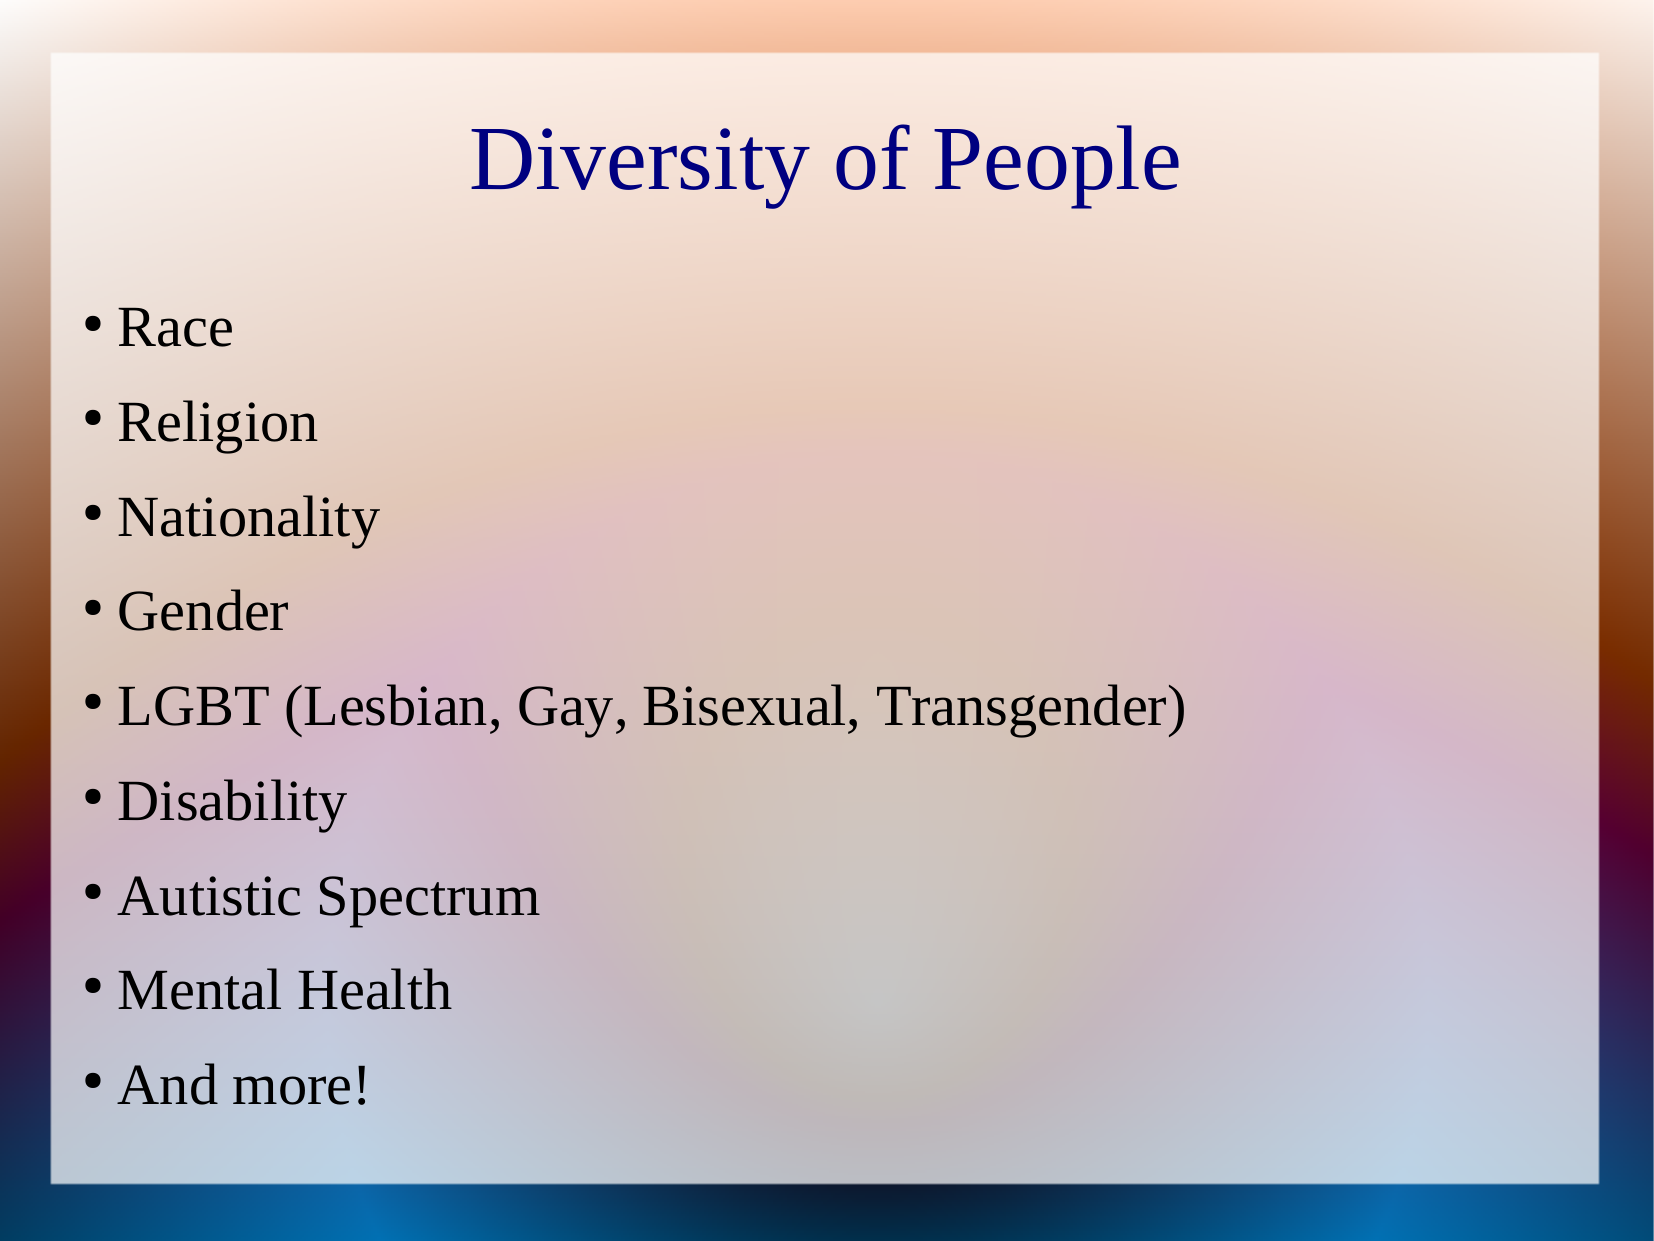

# Diversity of People
Race
Religion
Nationality
Gender
LGBT (Lesbian, Gay, Bisexual, Transgender)
Disability
Autistic Spectrum
Mental Health
And more!